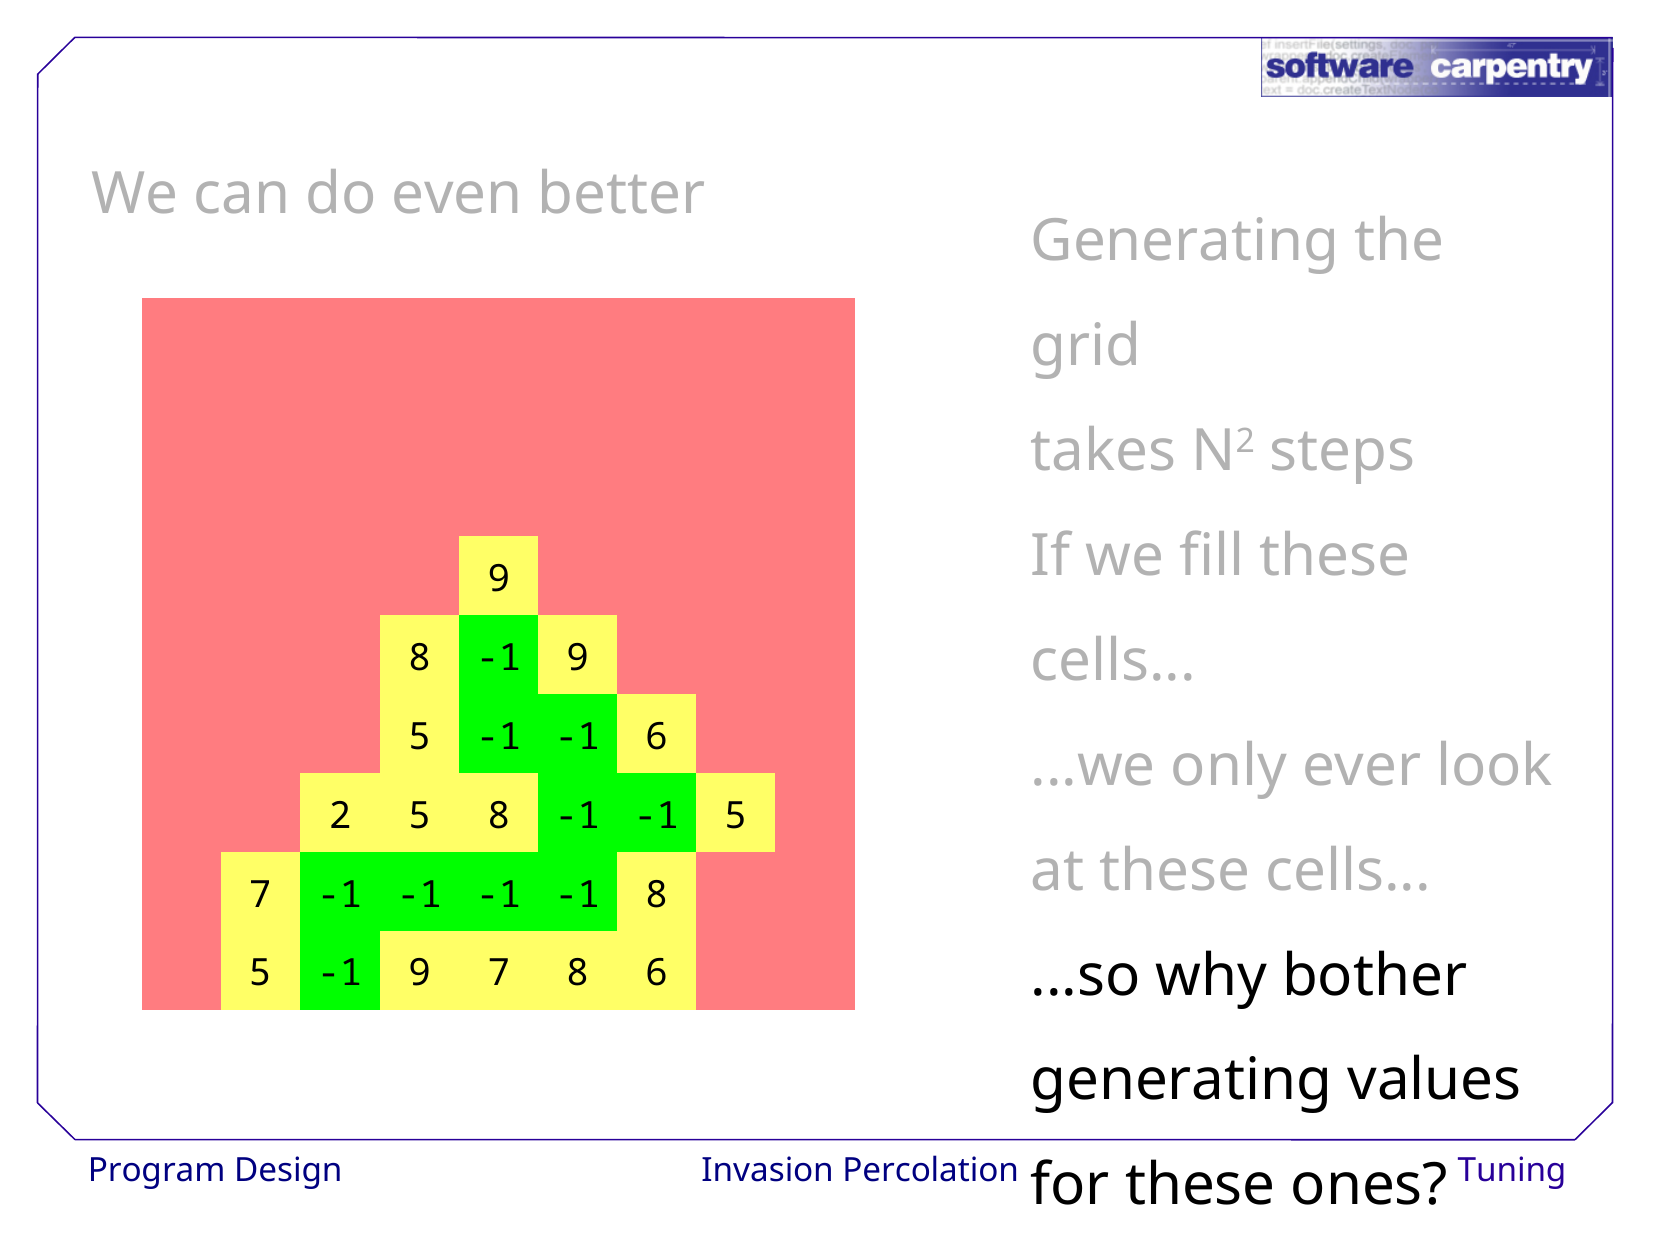

We can do even better
Generating the grid
takes N2 steps
If we fill these
cells...
...we only ever look
at these cells...
...so why bother
generating values
for these ones?
| | | | | | | | | |
| --- | --- | --- | --- | --- | --- | --- | --- | --- |
| | | | | | | | | |
| | | | | | | | | |
| | | | | 9 | | | | |
| | | | 8 | -1 | 9 | | | |
| | | | 5 | -1 | -1 | 6 | | |
| | | 2 | 5 | 8 | -1 | -1 | 5 | |
| | 7 | -1 | -1 | -1 | -1 | 8 | | |
| | 5 | -1 | 9 | 7 | 8 | 6 | | |